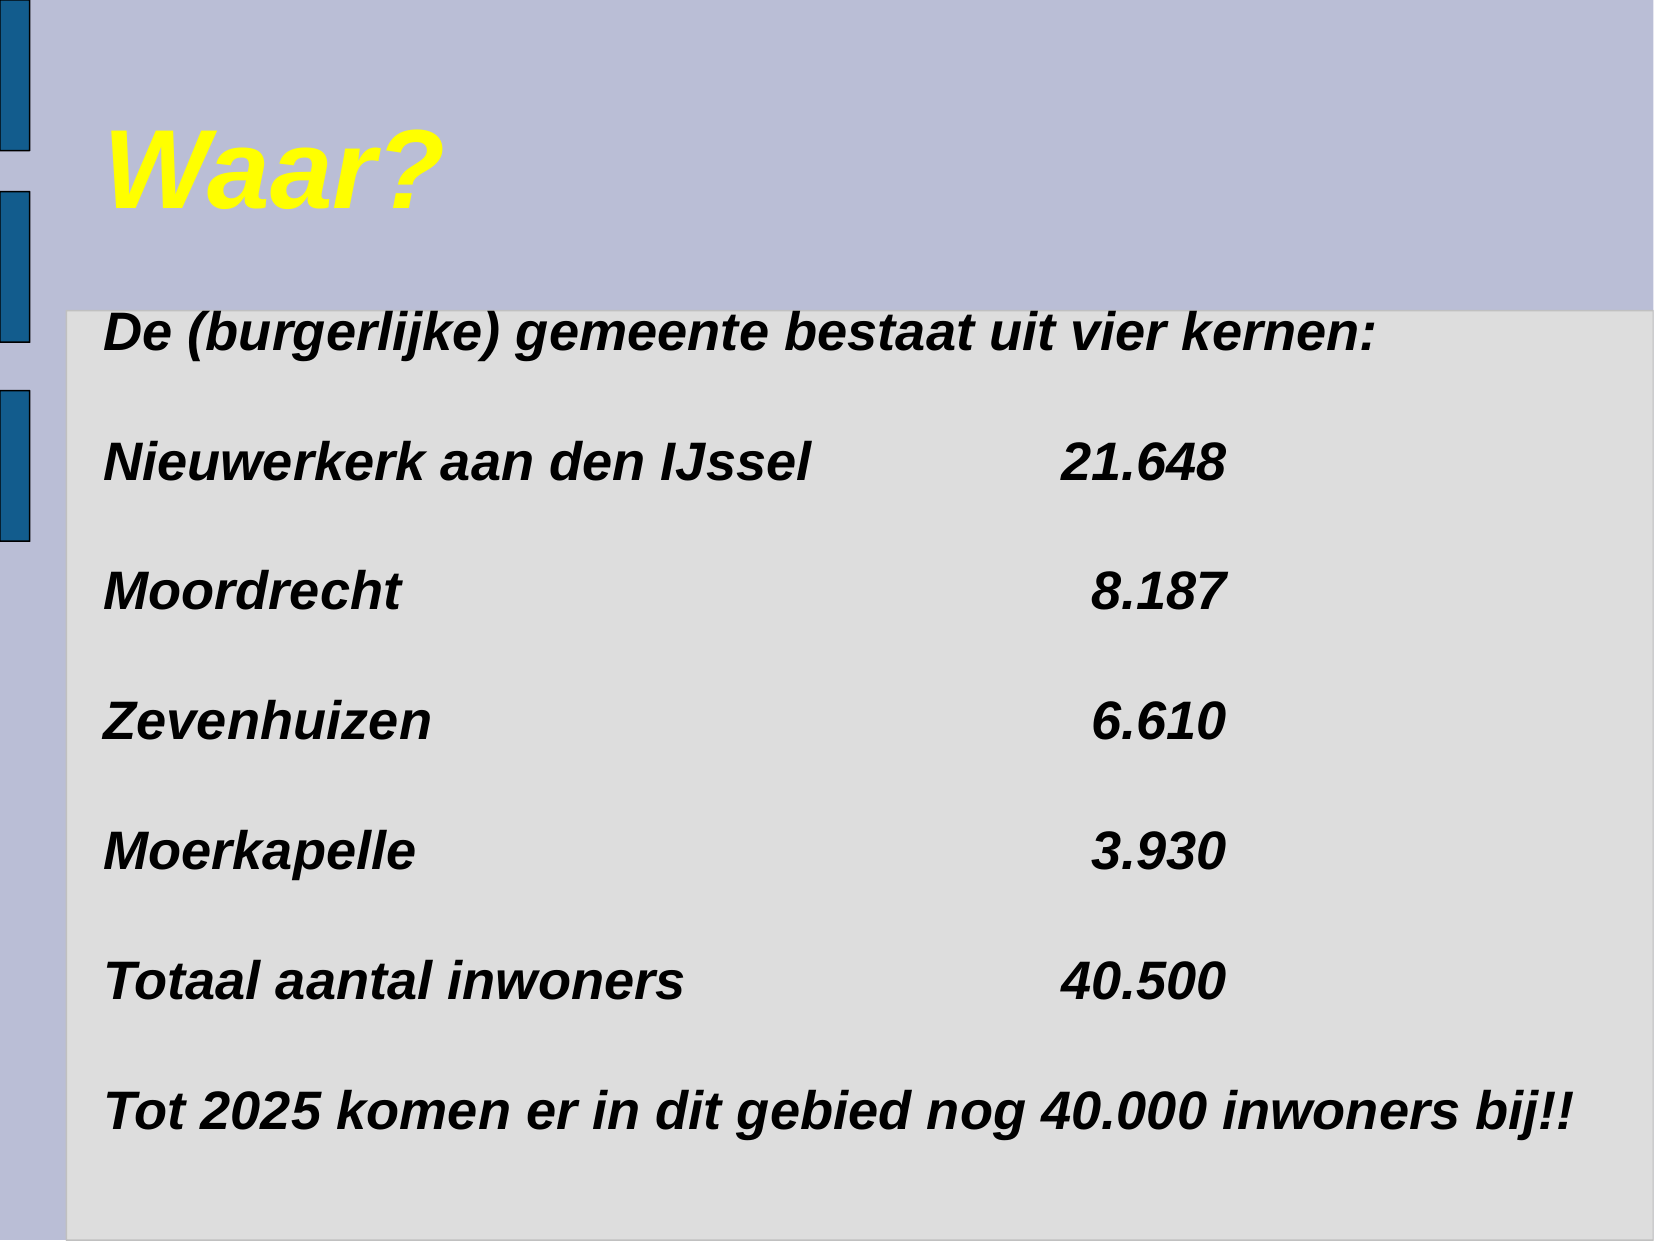

Waar?
De (burgerlijke) gemeente bestaat uit vier kernen:
Nieuwerkerk aan den IJssel 				21.648
Moordrecht 								 	 8.187
Zevenhuizen 								 	 6.610
Moerkapelle 								 	 3.930
Totaal aantal inwoners						40.500
Tot 2025 komen er in dit gebied nog 40.000 inwoners bij!!